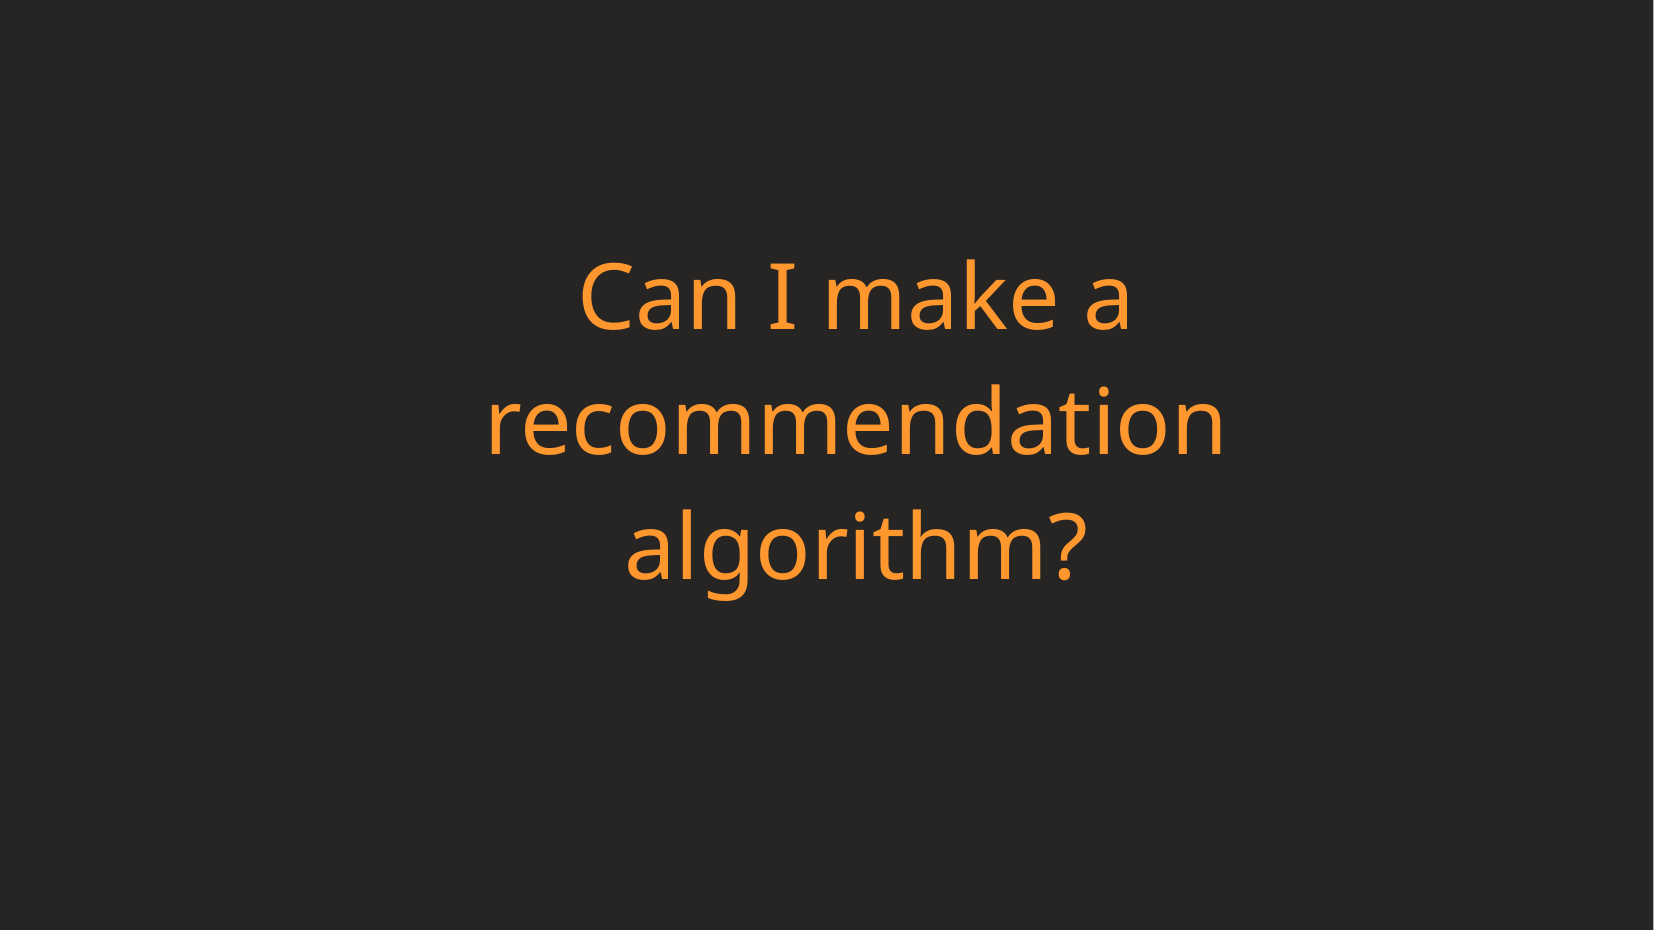

# Can I make a recommendation algorithm?